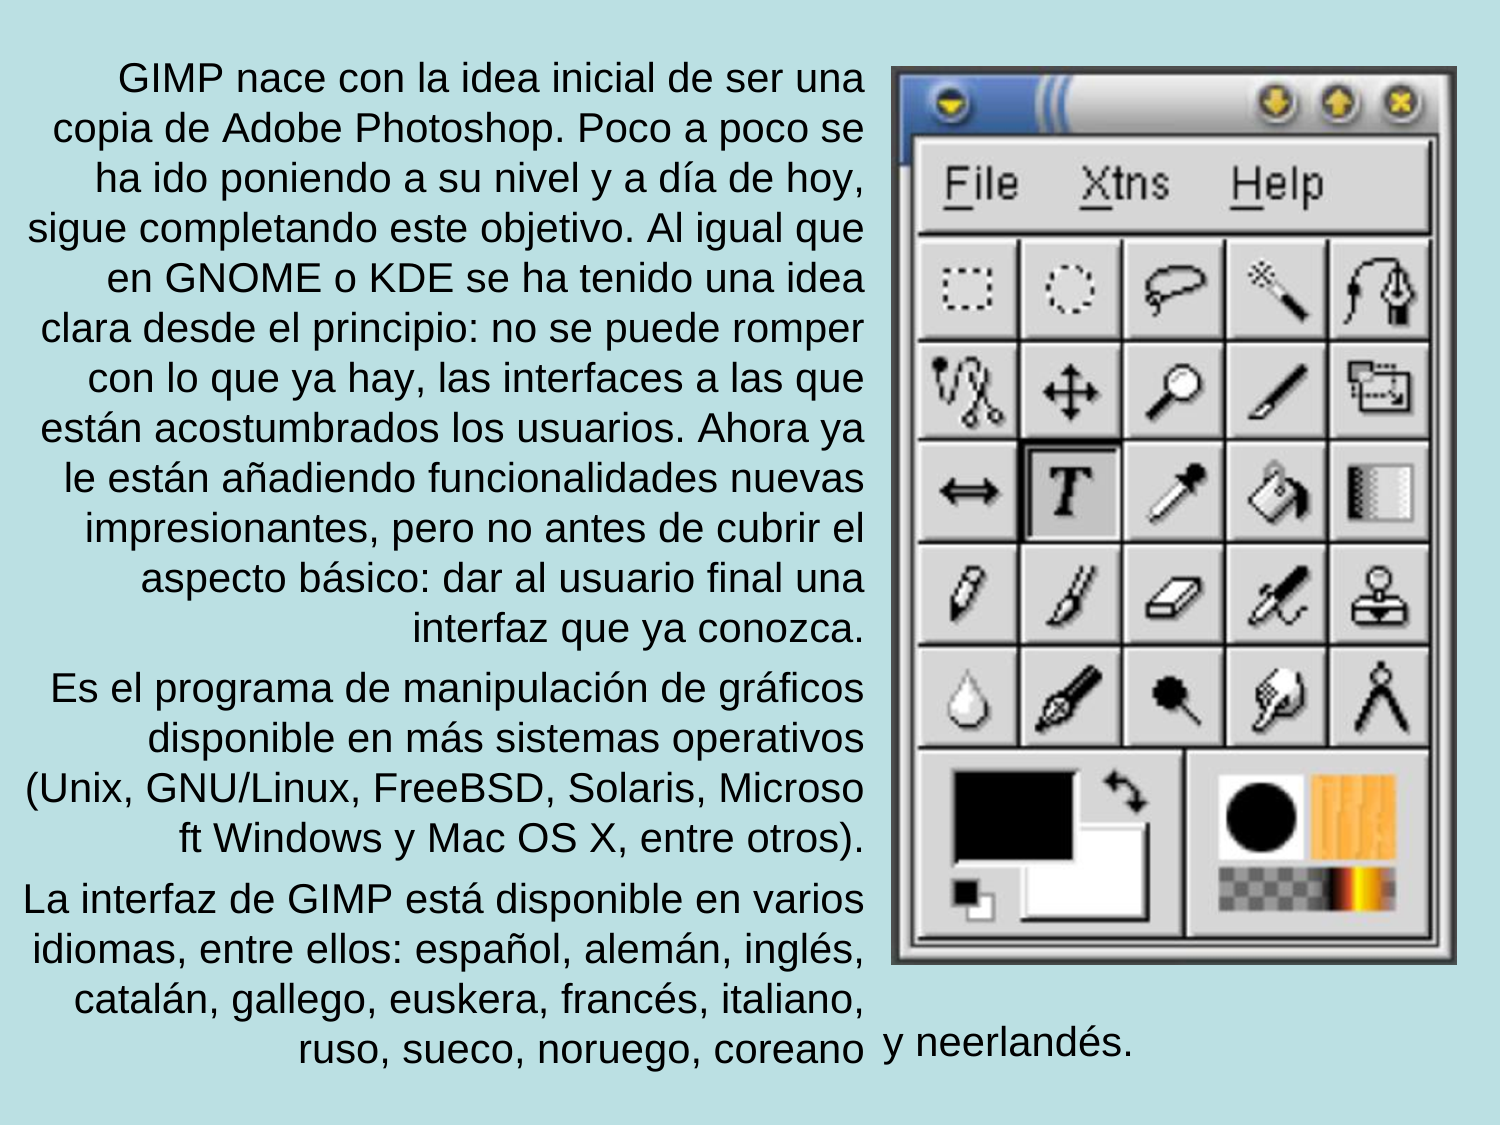

| GIMP nace con la idea inicial de ser una copia de Adobe Photoshop. Poco a poco se ha ido poniendo a su nivel y a día de hoy, sigue completando este objetivo. Al igual que en GNOME o KDE se ha tenido una idea clara desde el principio: no se puede romper con lo que ya hay, las interfaces a las que están acostumbrados los usuarios. Ahora ya le están añadiendo funcionalidades nuevas impresionantes, pero no antes de cubrir el aspecto básico: dar al usuario final una interfaz que ya conozca. Es el programa de manipulación de gráficos disponible en más sistemas operativos (Unix, GNU/Linux, FreeBSD, Solaris, Microsoft Windows y Mac OS X, entre otros). La interfaz de GIMP está disponible en varios idiomas, entre ellos: español, alemán, inglés, catalán, gallego, euskera, francés, italiano, ruso, sueco, noruego, coreano |
| --- |
# y neerlandés.